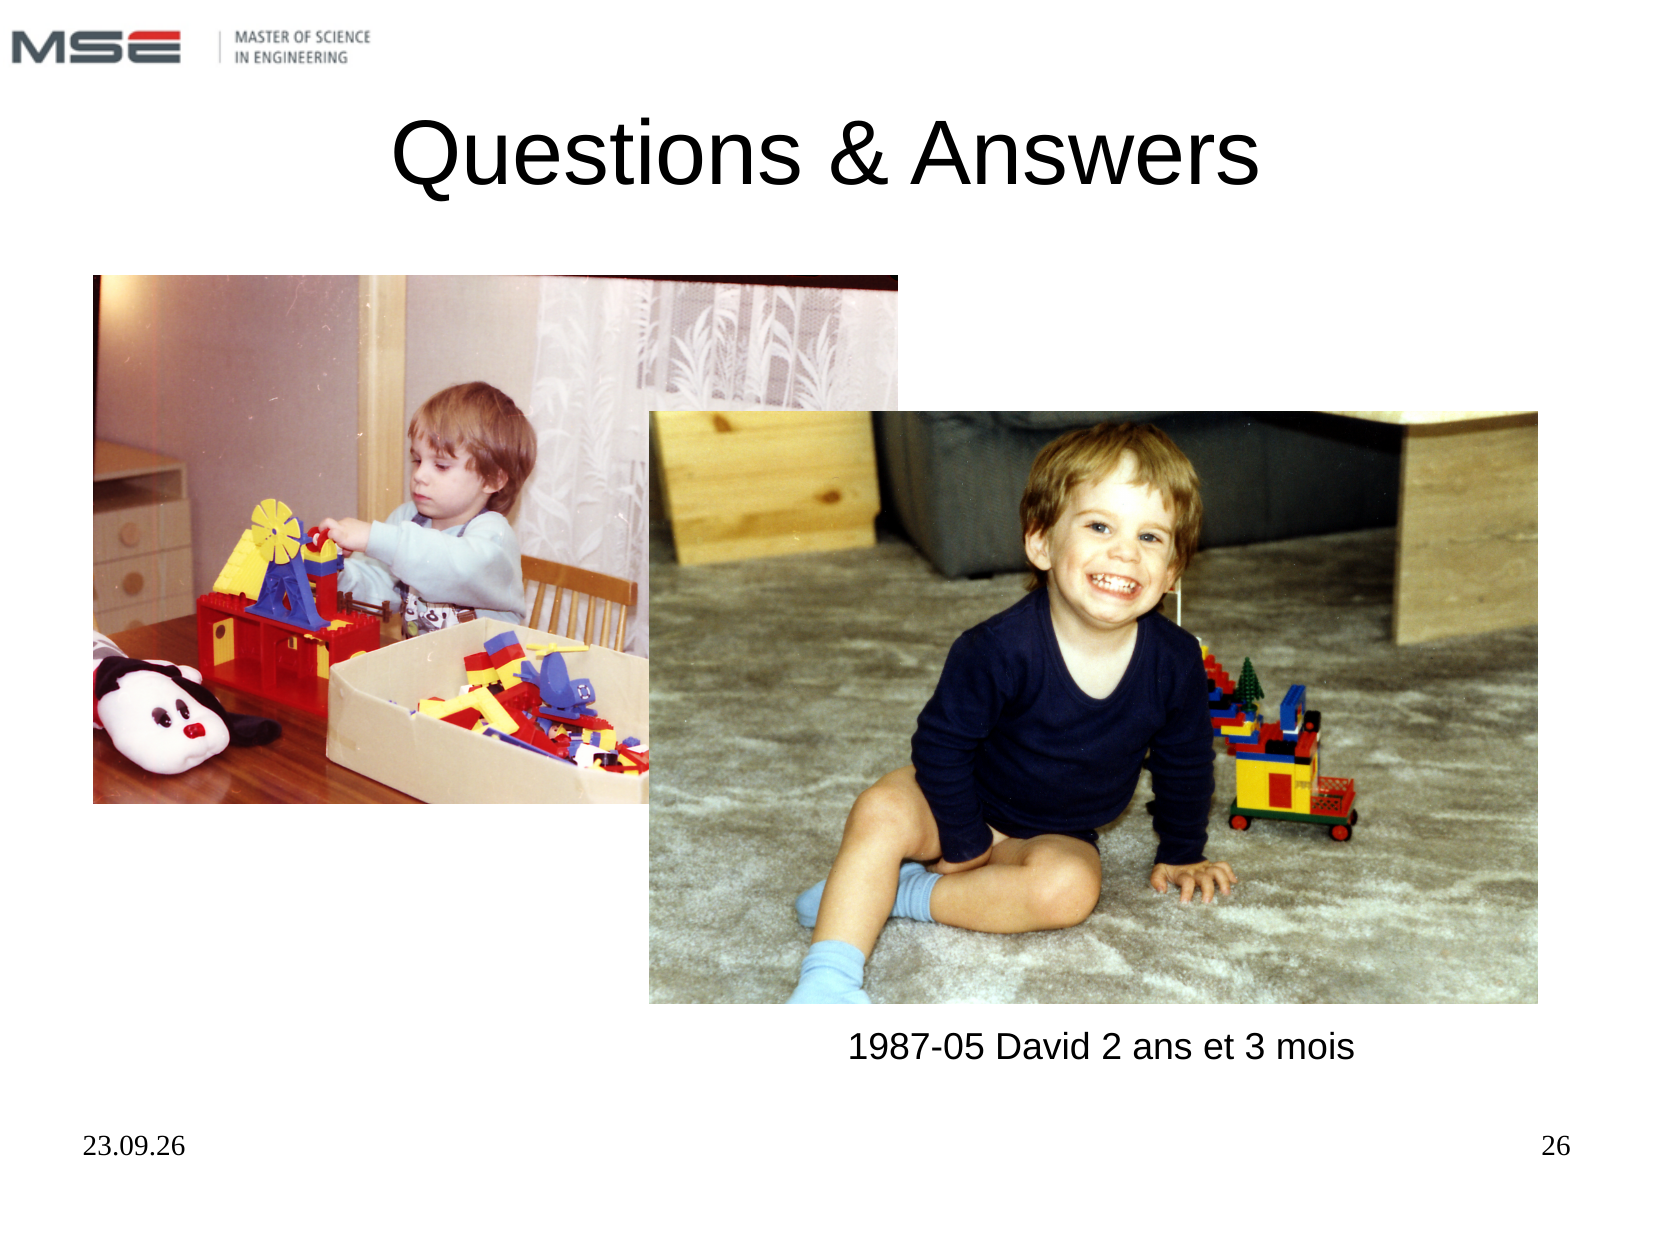

# Questions & Answers
1987-05 David 2 ans et 3 mois
26